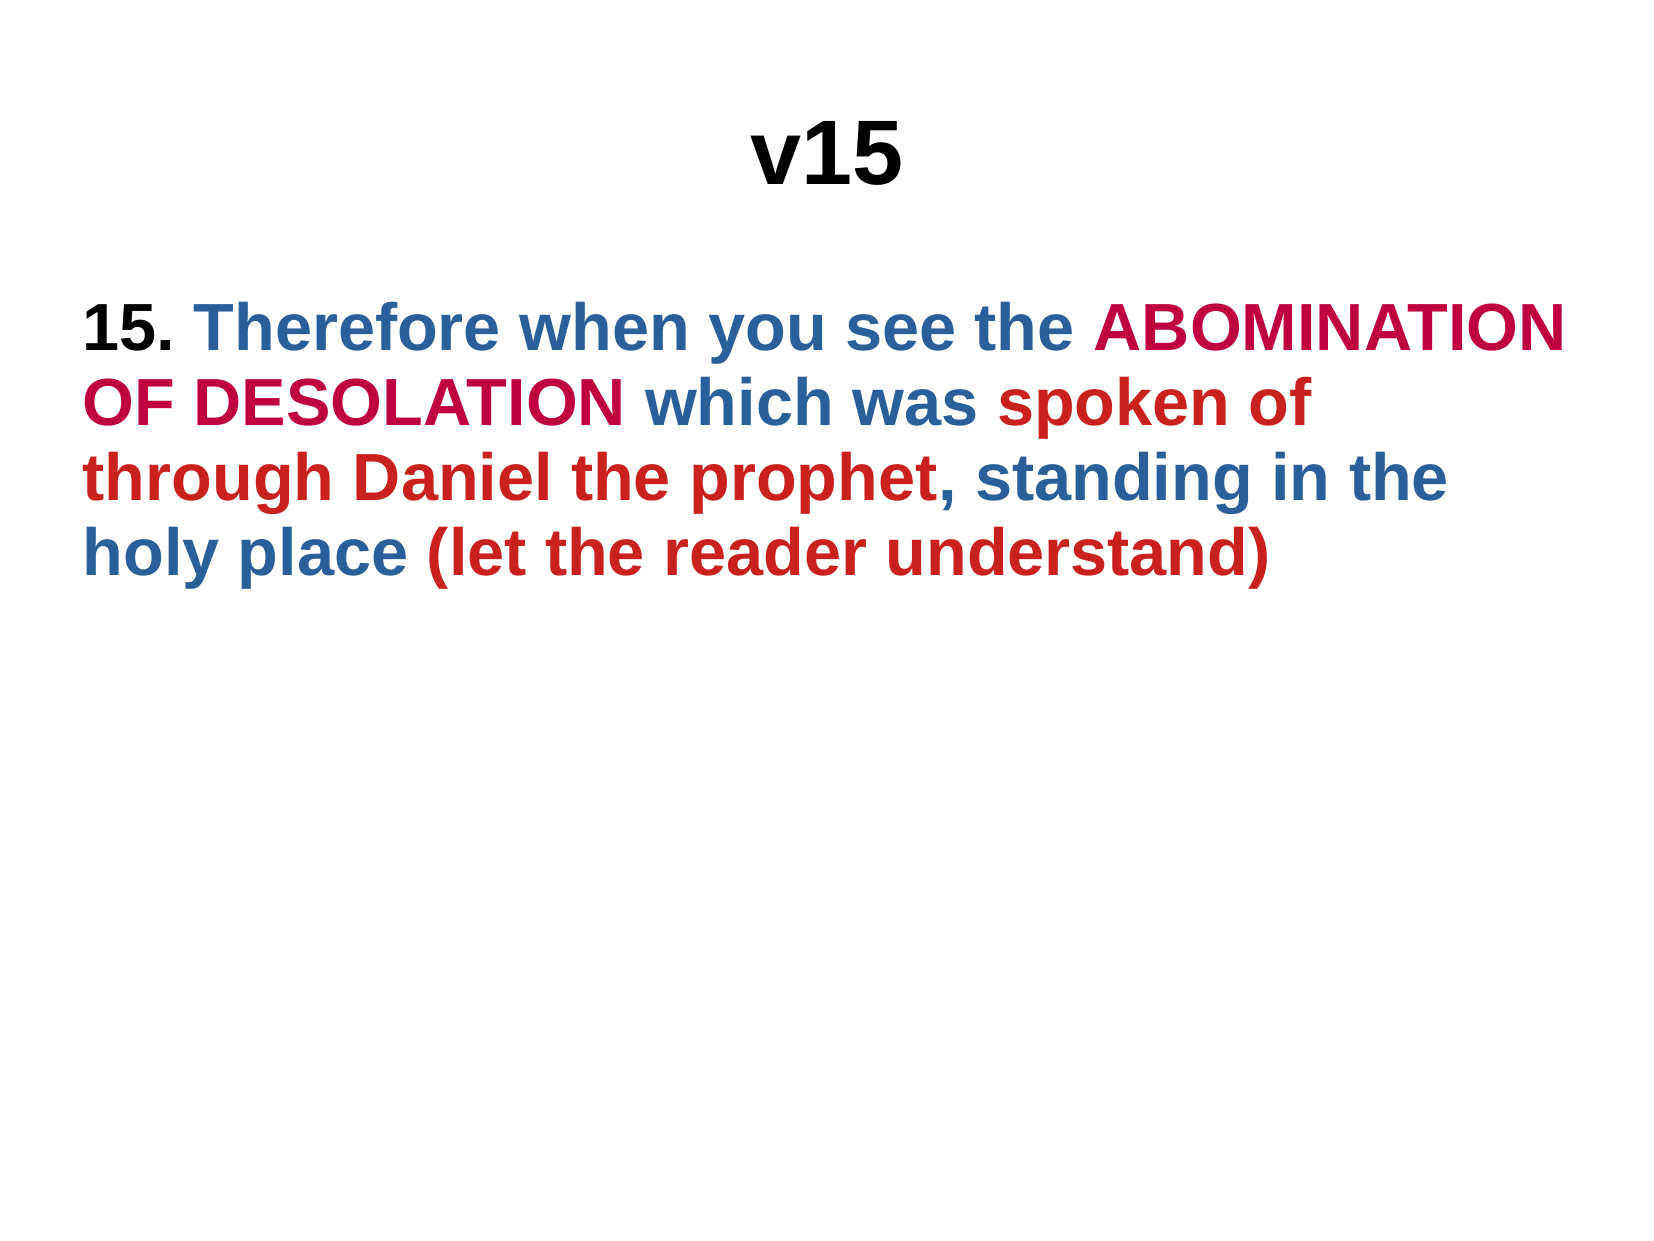

# v15
15. Therefore when you see the ABOMINATION OF DESOLATION which was spoken of through Daniel the prophet, standing in the holy place (let the reader understand)